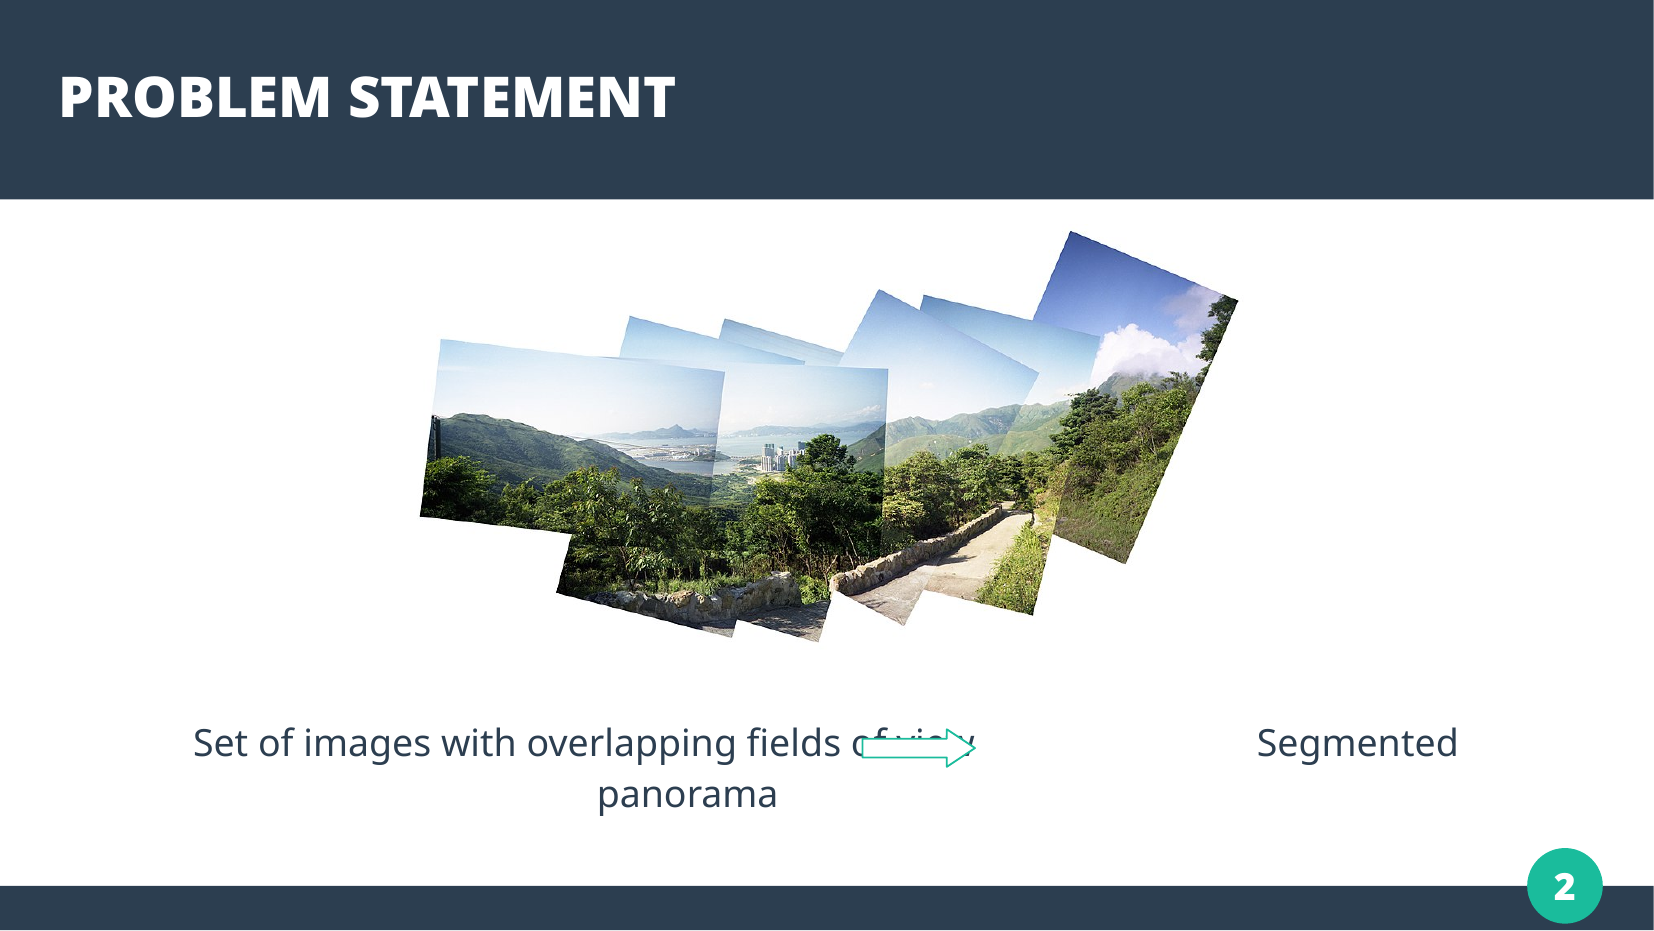

# PROBLEM STATEMENT
Set of images with overlapping fields of view Segmented panorama